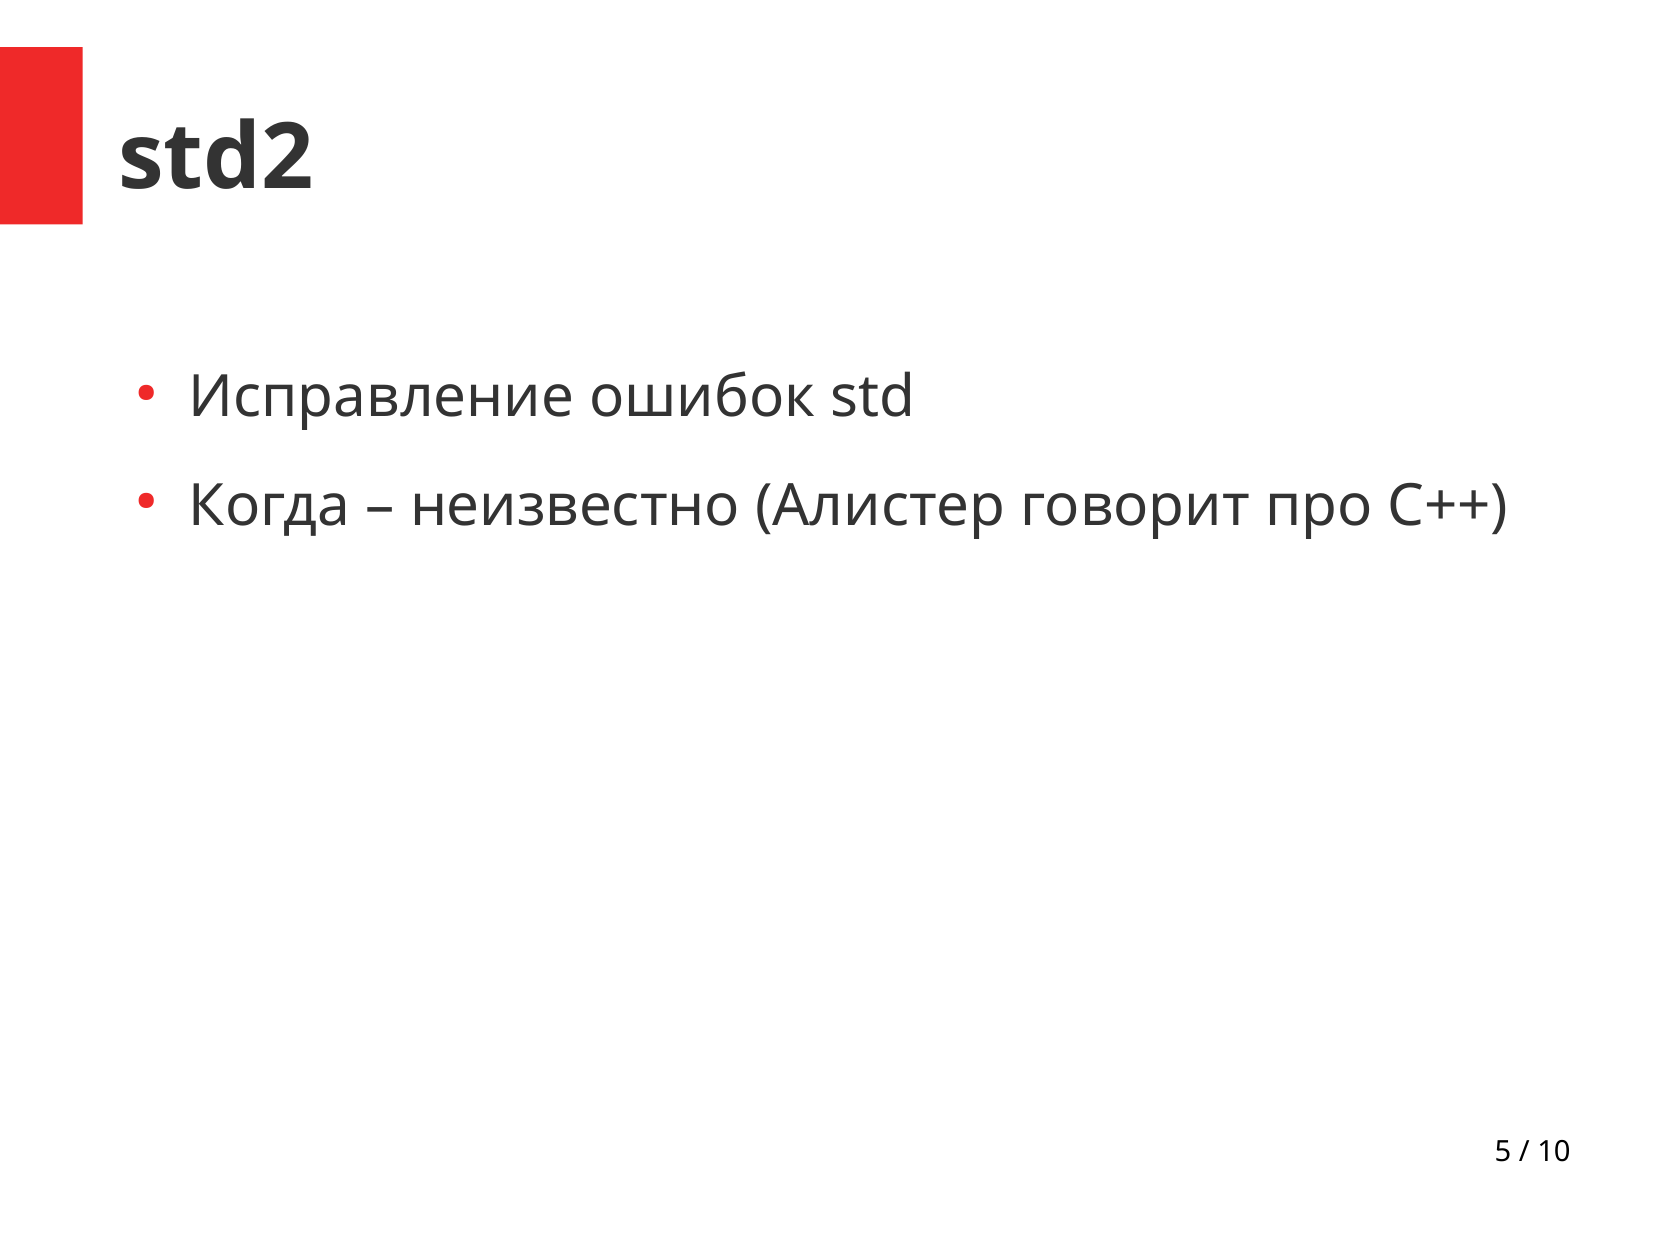

# std2
Исправление ошибок std
Когда – неизвестно (Алистер говорит про C++)
5